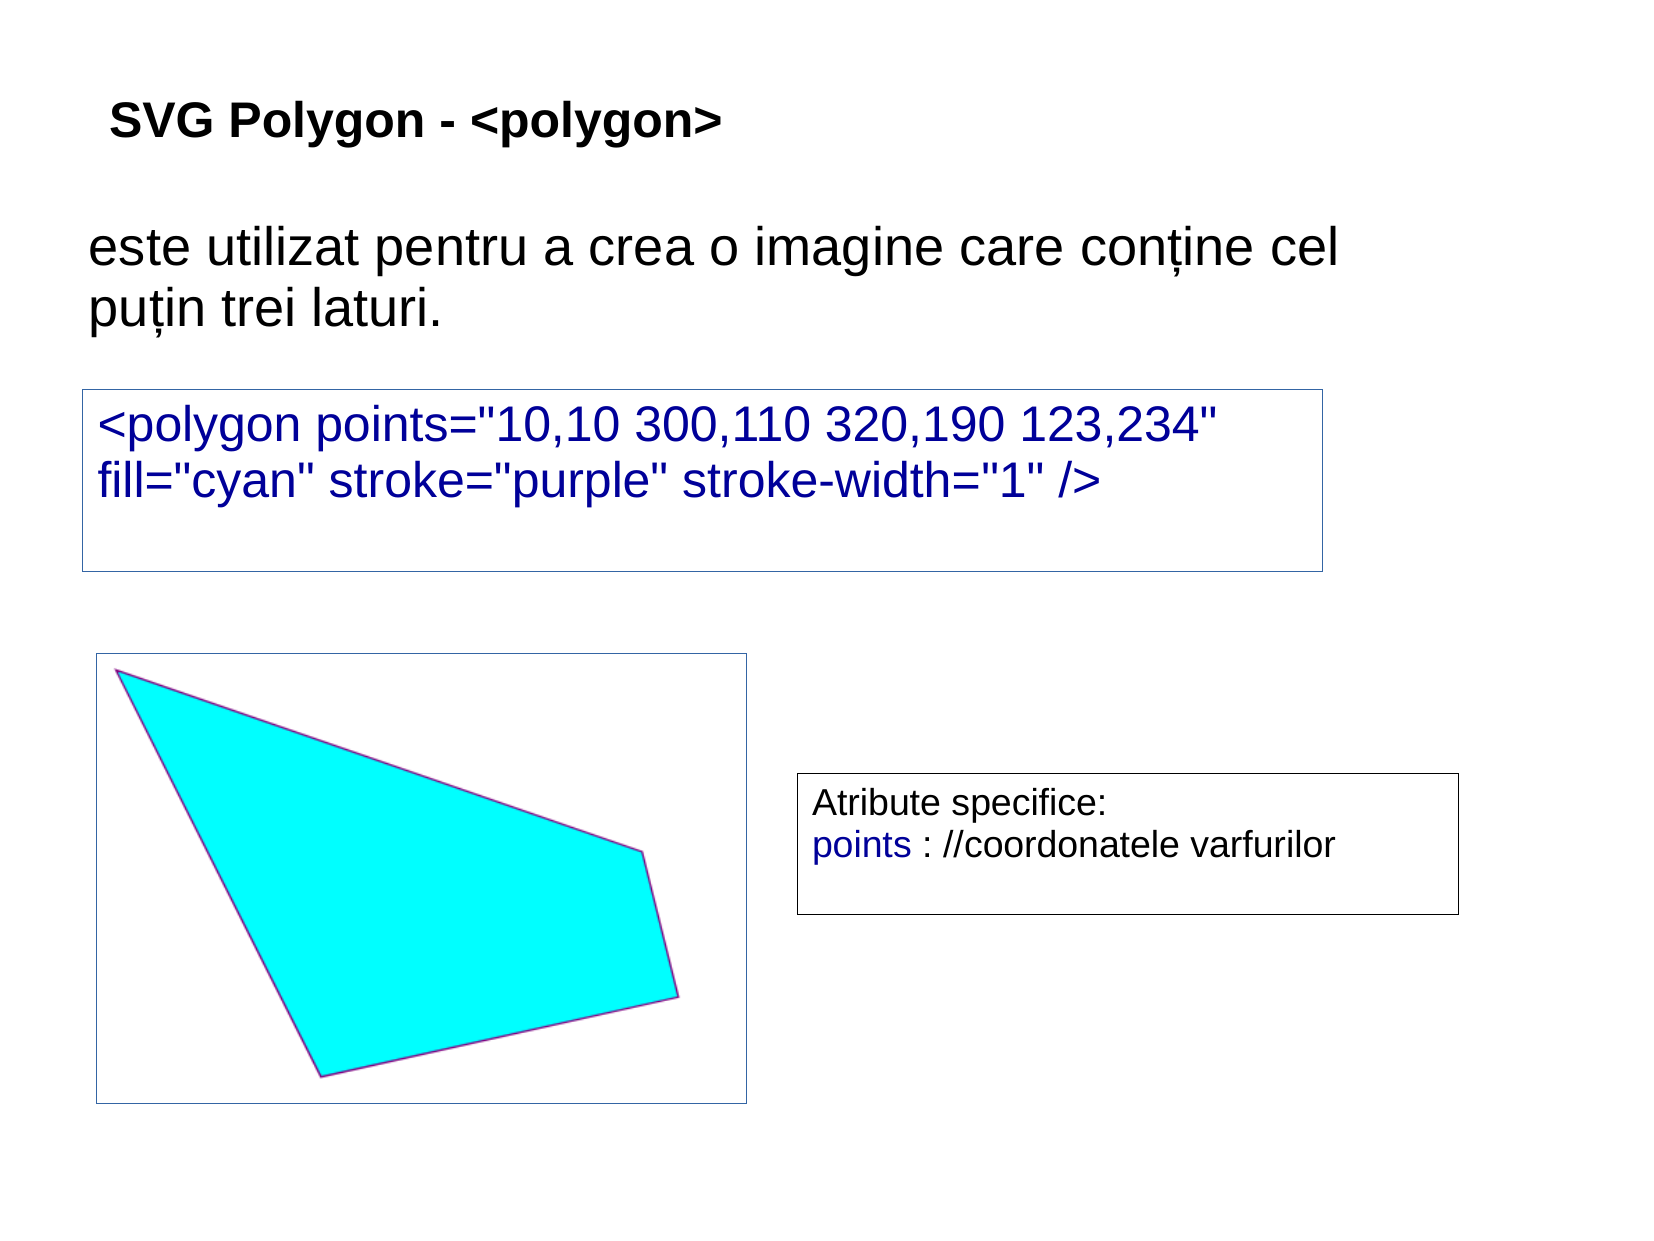

SVG Polygon - <polygon>
este utilizat pentru a crea o imagine care conține cel puțin trei laturi.
<polygon points="10,10 300,110 320,190 123,234" 	 fill="cyan" stroke="purple" stroke-width="1" />
Atribute specifice:
points : //coordonatele varfurilor